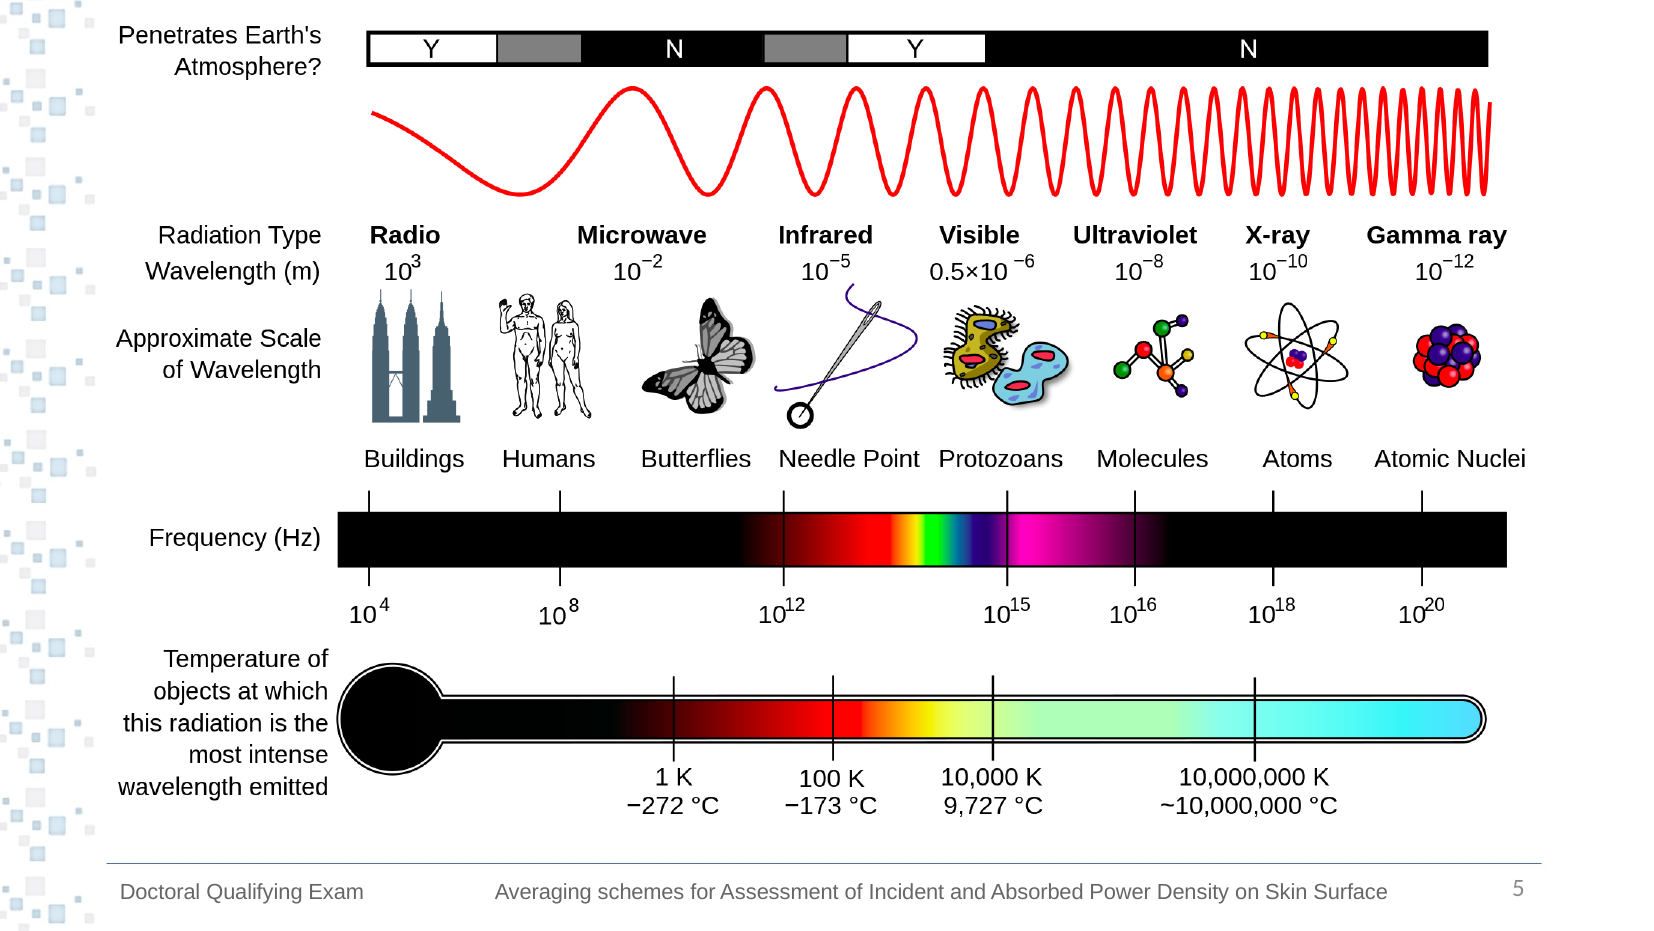

5
Doctoral Qualifying Exam		Averaging schemes for Assessment of Incident and Absorbed Power Density on Skin Surface